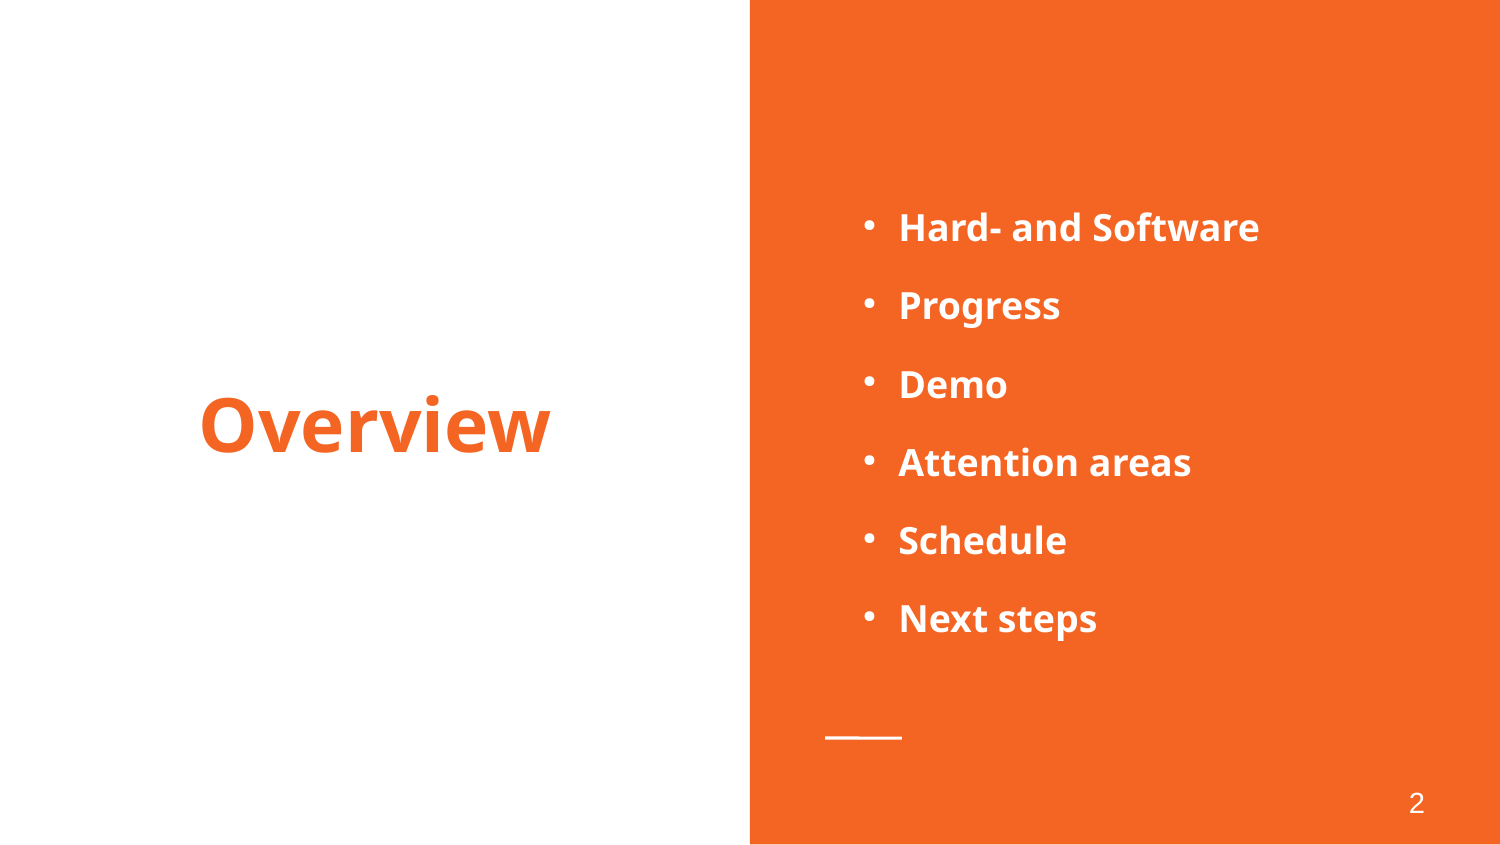

Hard- and Software
Progress
Demo
Attention areas
Schedule
Next steps
# Overview
2